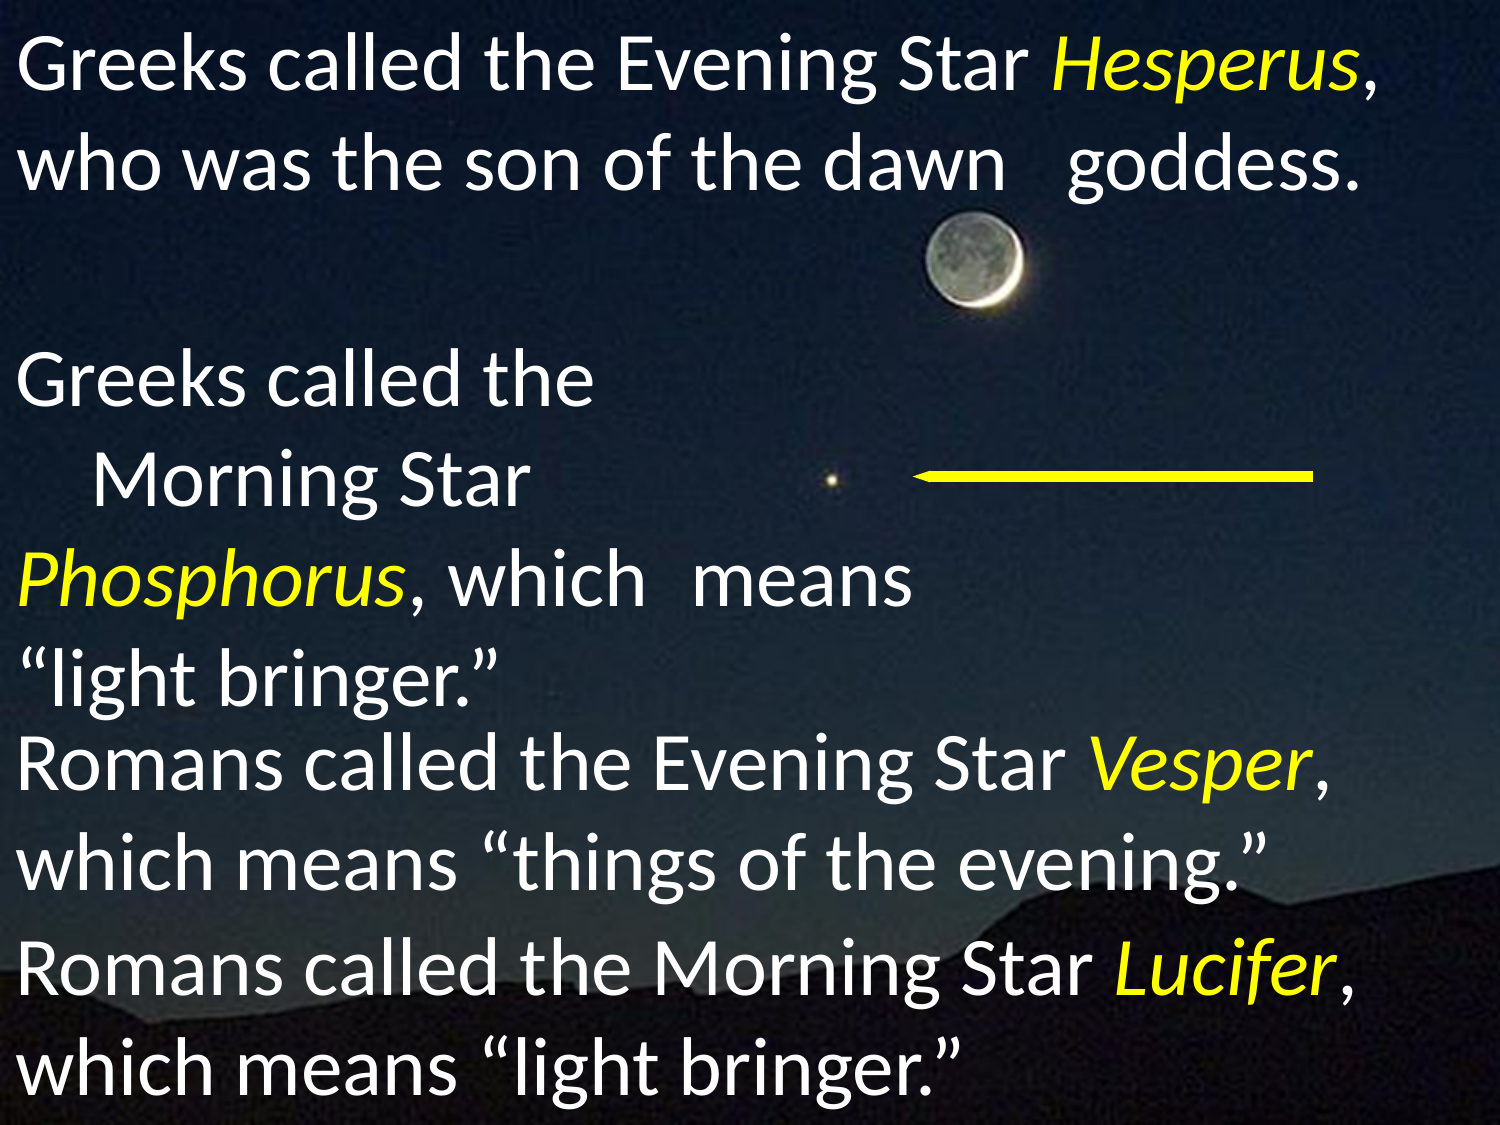

Greeks called the Evening Star Hesperus, 	who was the son of the dawn 	goddess.
Greeks called the
	Morning Star 	Phosphorus, which 	means “light bringer.”
Romans called the Evening Star Vesper, 	which means “things of the evening.”
Romans called the Morning Star Lucifer, 	which means “light bringer.”